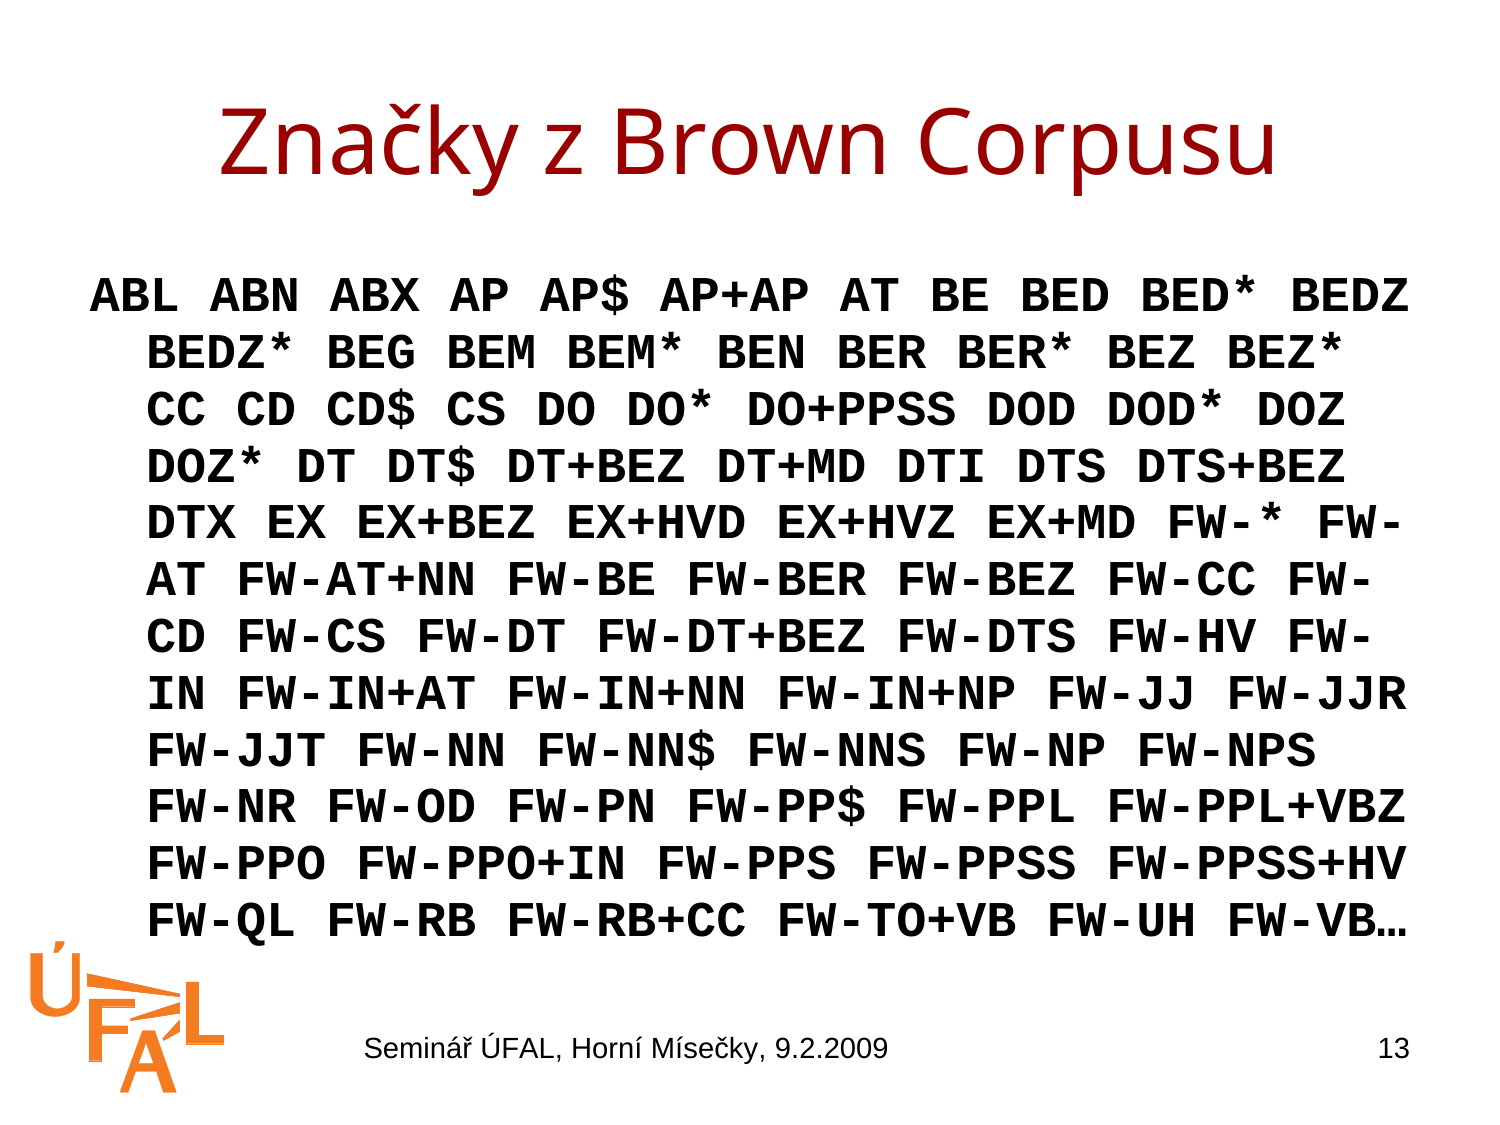

# Značky z Brown Corpusu
ABL ABN ABX AP AP$ AP+AP AT BE BED BED* BEDZ BEDZ* BEG BEM BEM* BEN BER BER* BEZ BEZ* CC CD CD$ CS DO DO* DO+PPSS DOD DOD* DOZ DOZ* DT DT$ DT+BEZ DT+MD DTI DTS DTS+BEZ DTX EX EX+BEZ EX+HVD EX+HVZ EX+MD FW-* FW-AT FW-AT+NN FW-BE FW-BER FW-BEZ FW-CC FW-CD FW-CS FW-DT FW-DT+BEZ FW-DTS FW-HV FW-IN FW-IN+AT FW-IN+NN FW-IN+NP FW-JJ FW-JJR FW-JJT FW-NN FW-NN$ FW-NNS FW-NP FW-NPS FW-NR FW-OD FW-PN FW-PP$ FW-PPL FW-PPL+VBZ FW-PPO FW-PPO+IN FW-PPS FW-PPSS FW-PPSS+HV FW-QL FW-RB FW-RB+CC FW-TO+VB FW-UH FW-VB…
Seminář ÚFAL, Horní Mísečky, 9.2.2009
13